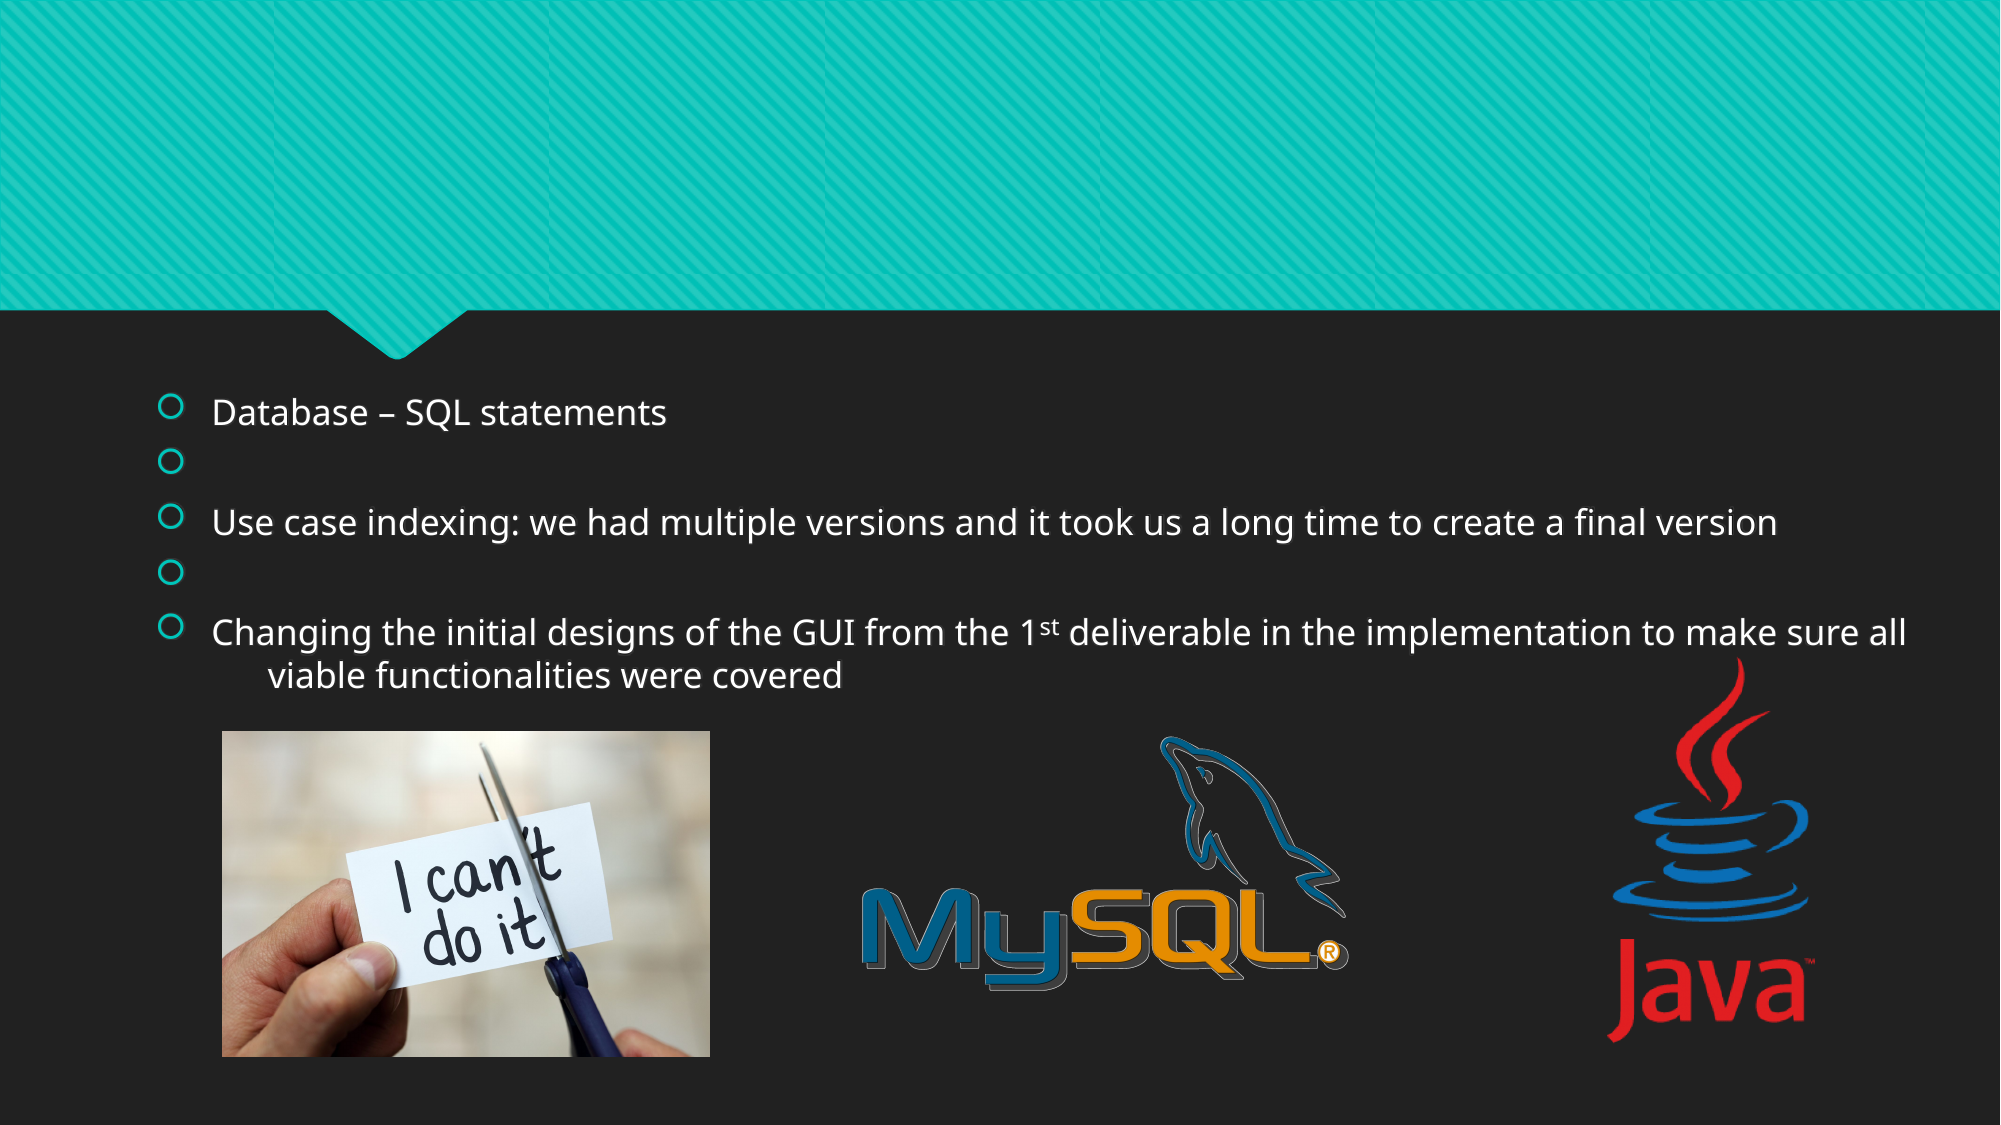

# Database – SQL statements
Use case indexing: we had multiple versions and it took us a long time to create a final version
Changing the initial designs of the GUI from the 1st deliverable in the implementation to make sure all viable functionalities were covered